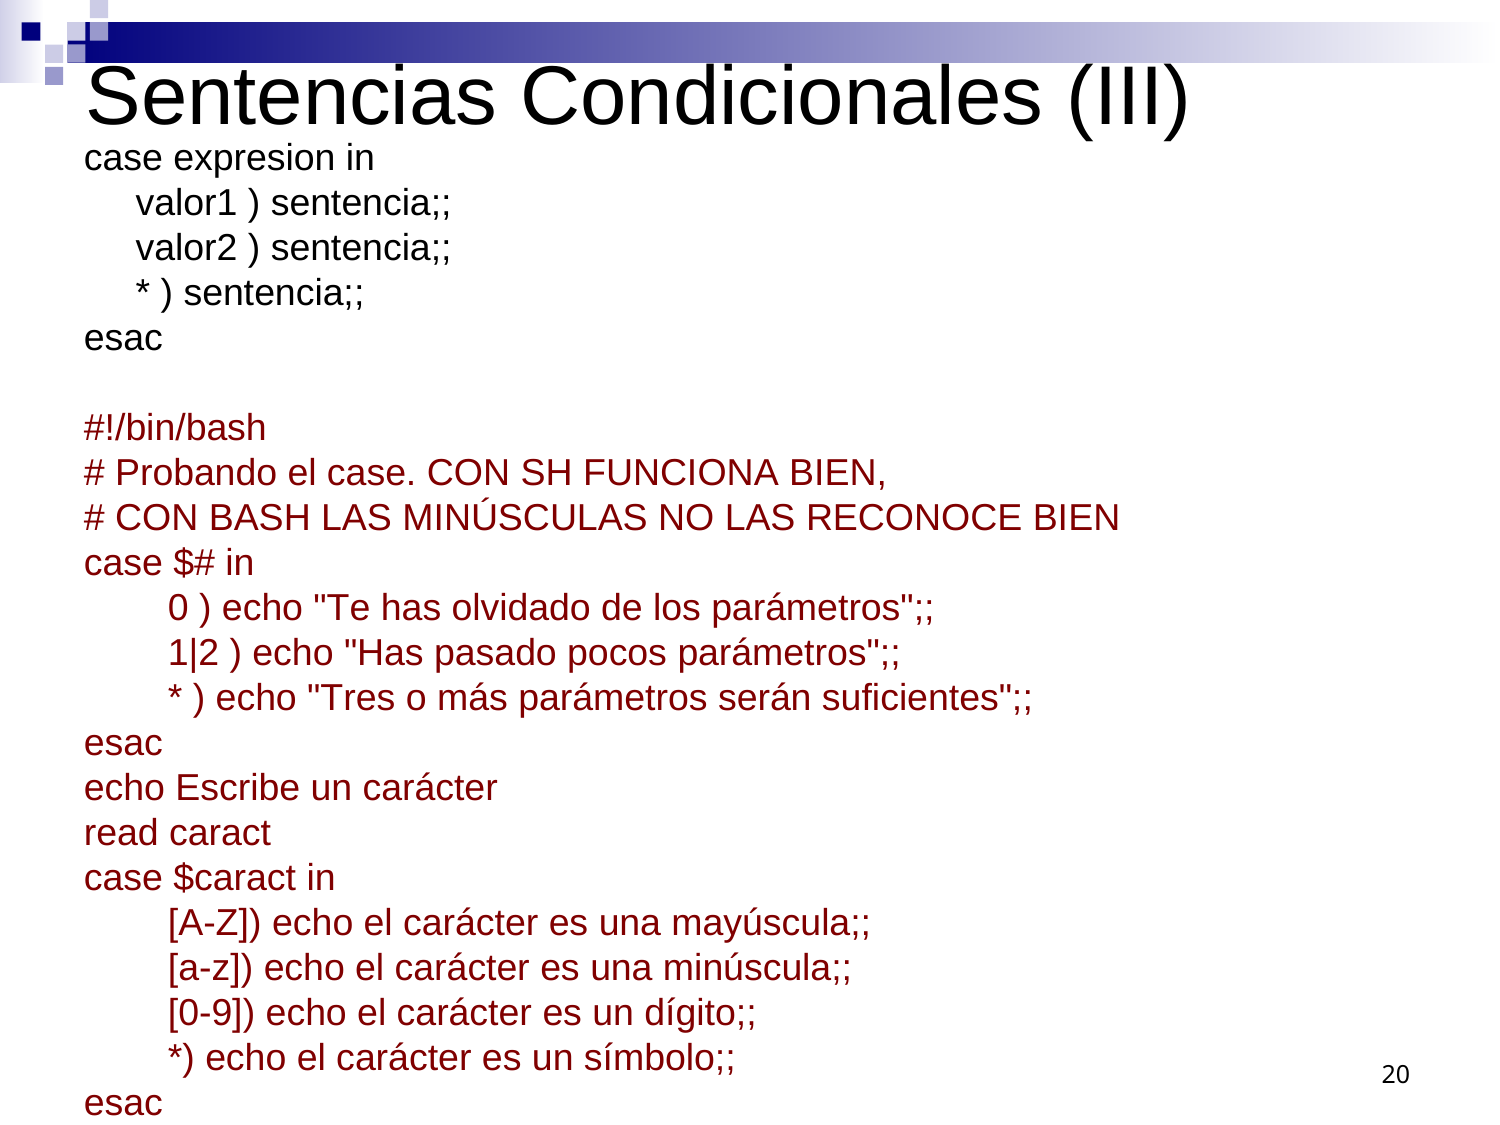

Sentencias Condicionales (III)
case expresion in
	valor1 ) sentencia;;
	valor2 ) sentencia;;
	* ) sentencia;;
esac
#!/bin/bash
# Probando el case. CON SH FUNCIONA BIEN,
# CON BASH LAS MINÚSCULAS NO LAS RECONOCE BIEN
case $# in
 0 ) echo "Te has olvidado de los parámetros";;
 1|2 ) echo "Has pasado pocos parámetros";;
 * ) echo "Tres o más parámetros serán suficientes";;
esac
echo Escribe un carácter
read caract
case $caract in
 [A-Z]) echo el carácter es una mayúscula;;
 [a-z]) echo el carácter es una minúscula;;
 [0-9]) echo el carácter es un dígito;;
 *) echo el carácter es un símbolo;;
esac